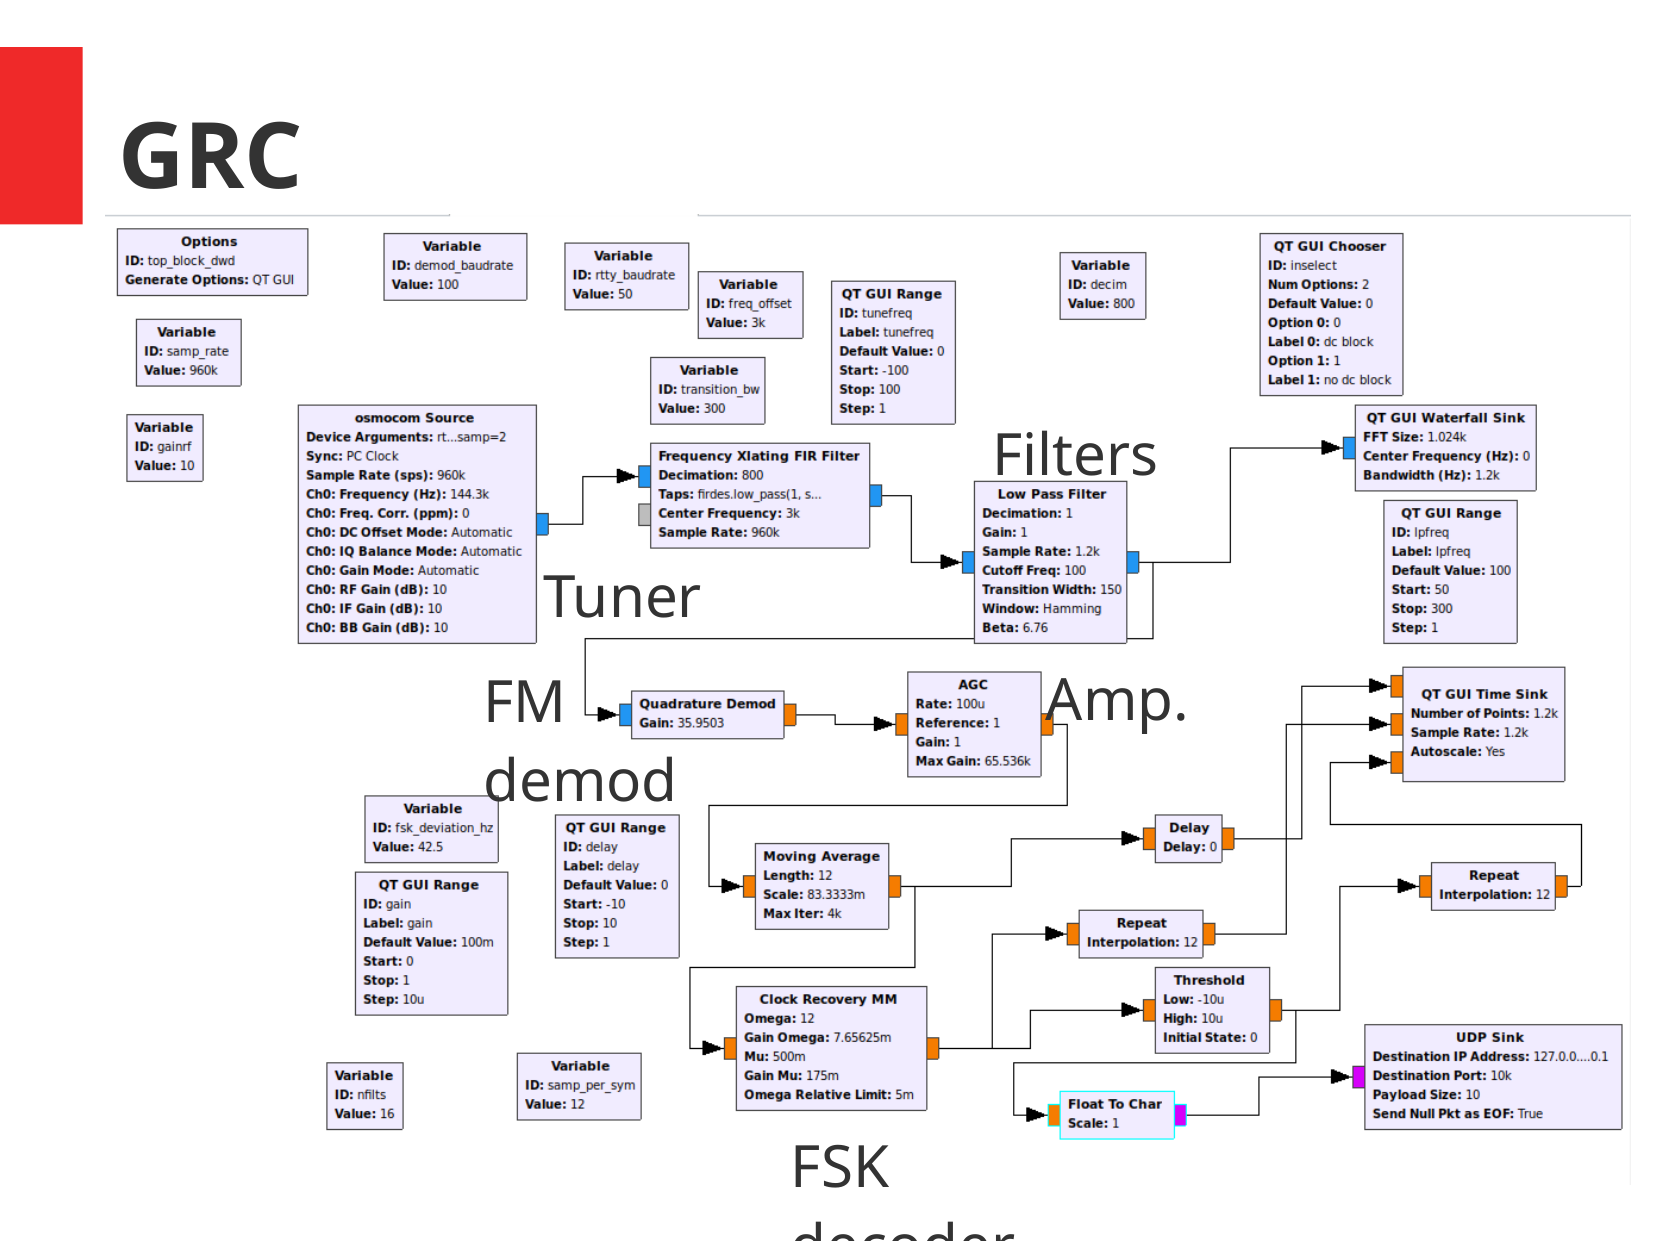

# GRC
Filters
Tuner
Amp.
FM demod
FSK decoder
53